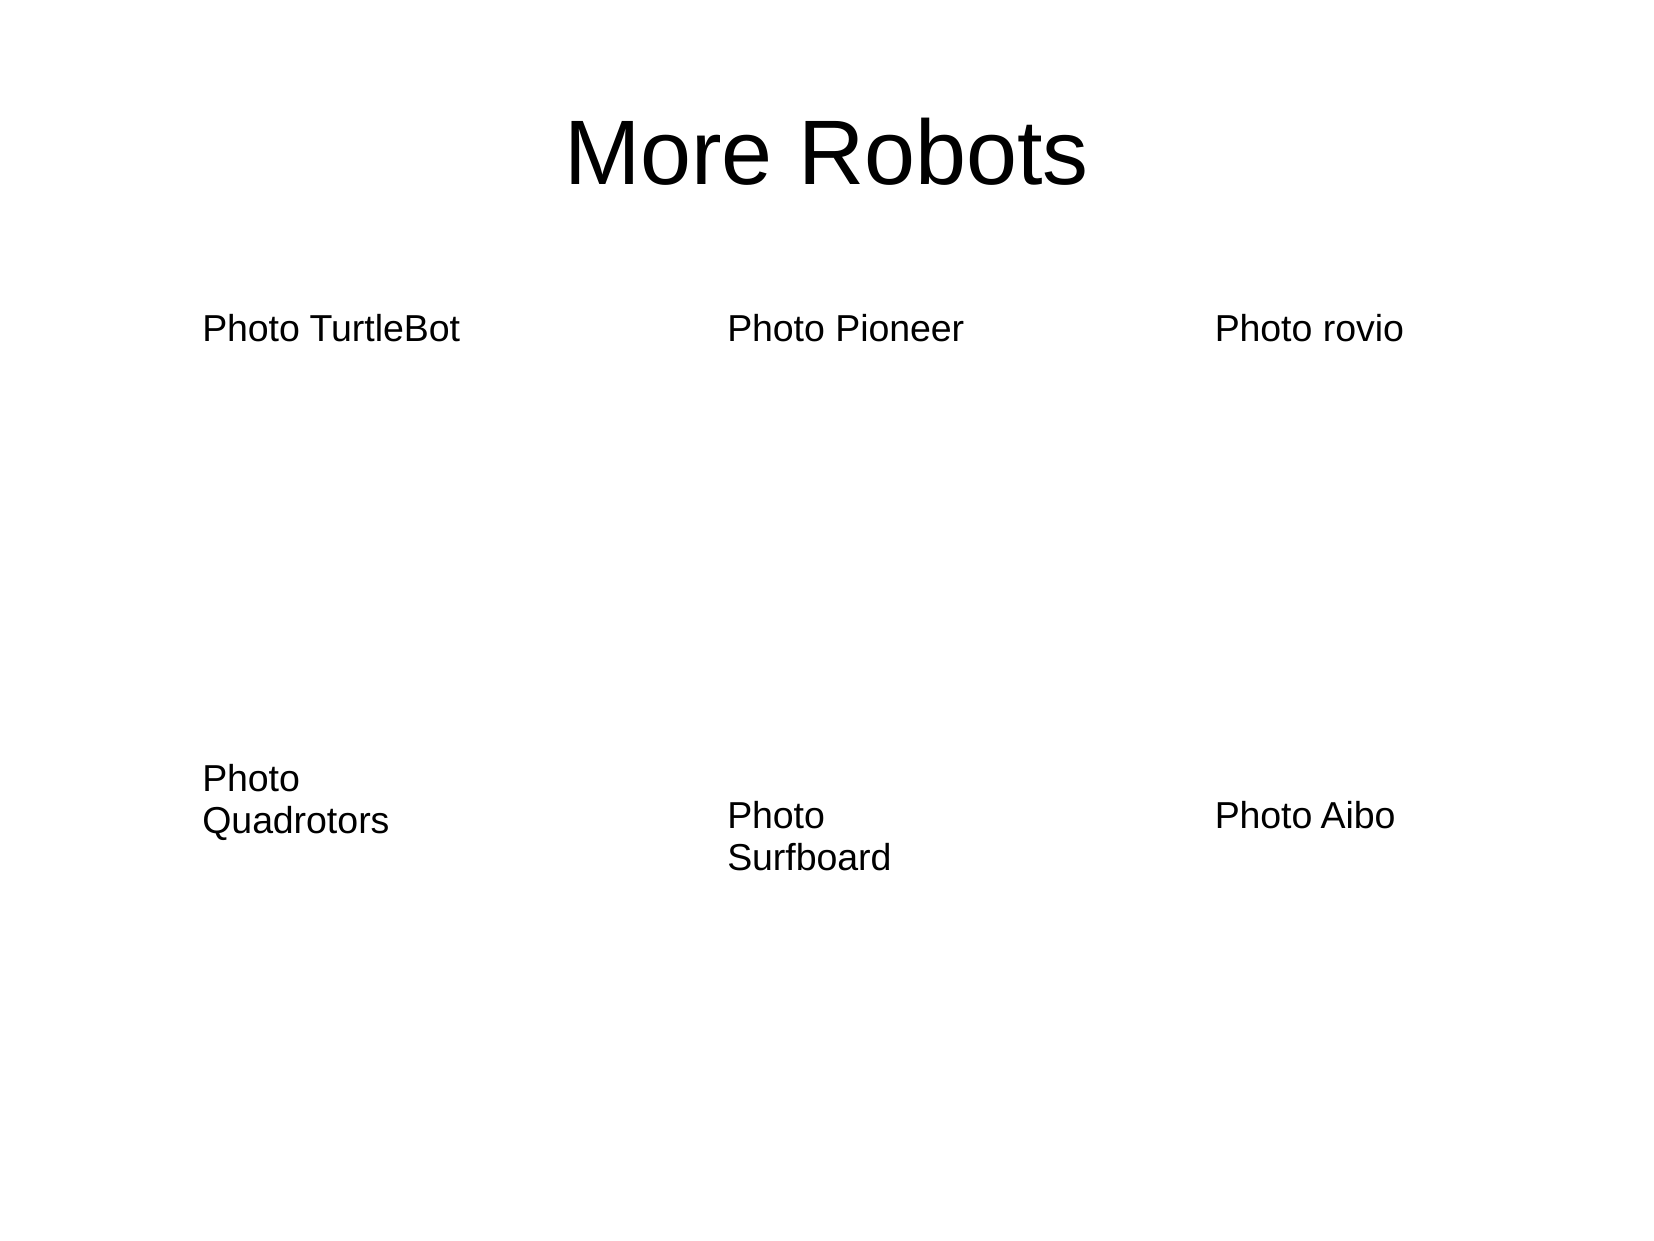

# More Robots
Photo TurtleBot
Photo Pioneer
Photo rovio
Photo Quadrotors
Photo Surfboard
Photo Aibo